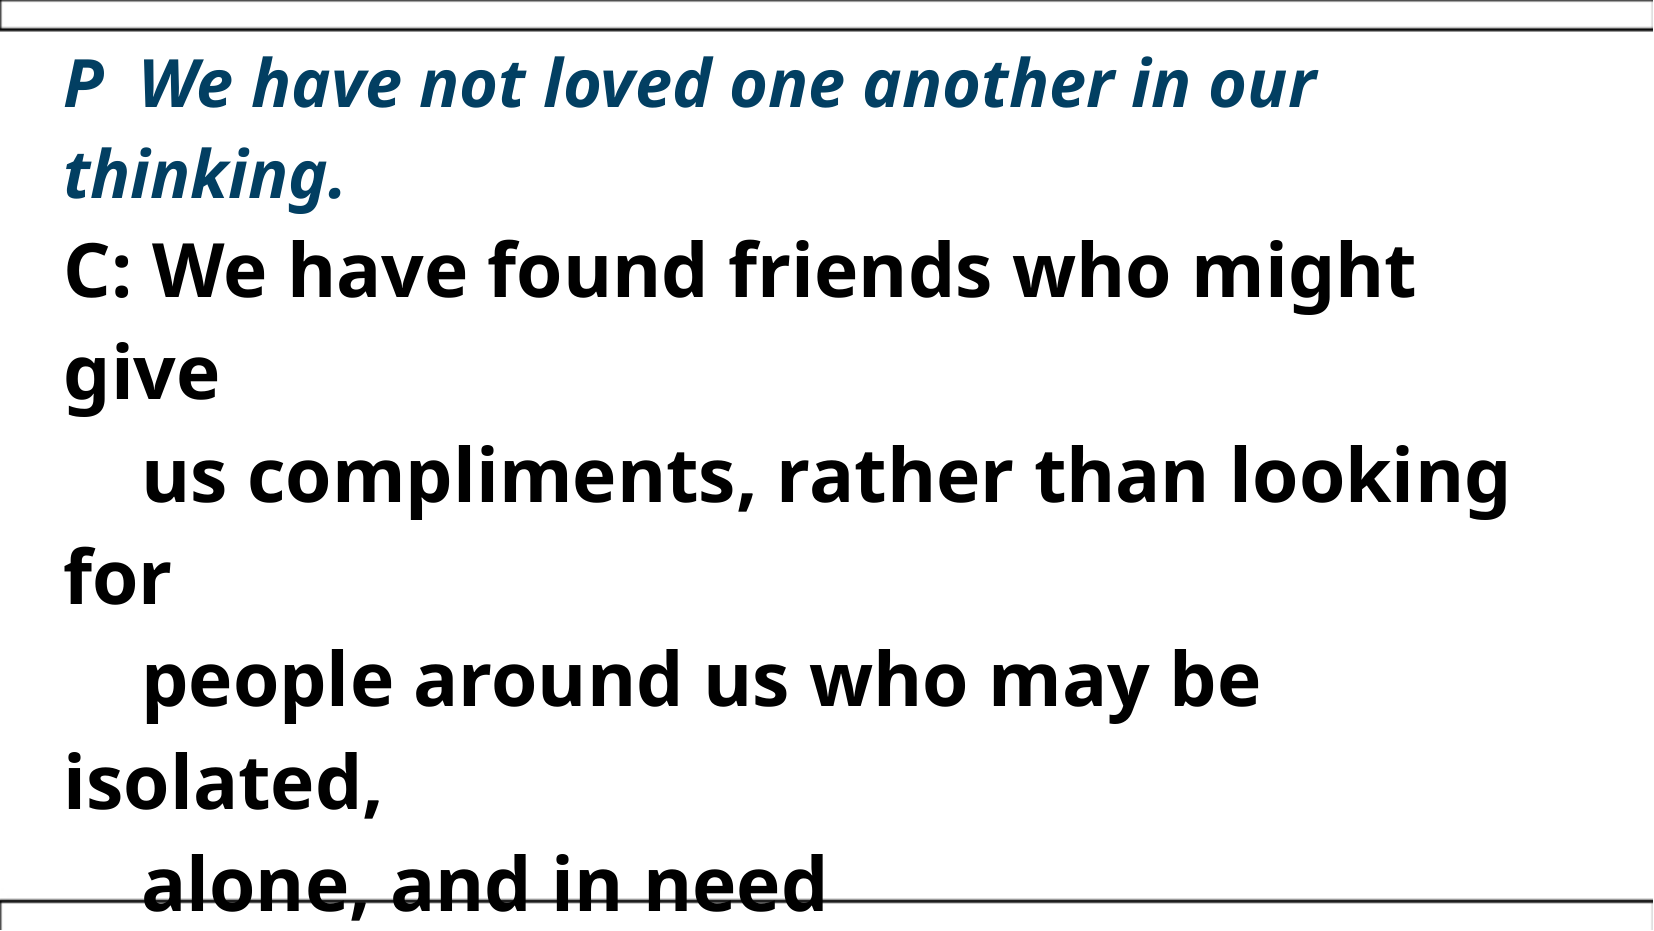

P	We have not loved one another in our thinking.
C: We have found friends who might give
 us compliments, rather than looking for
 people around us who may be isolated,
 alone, and in need
 of support.